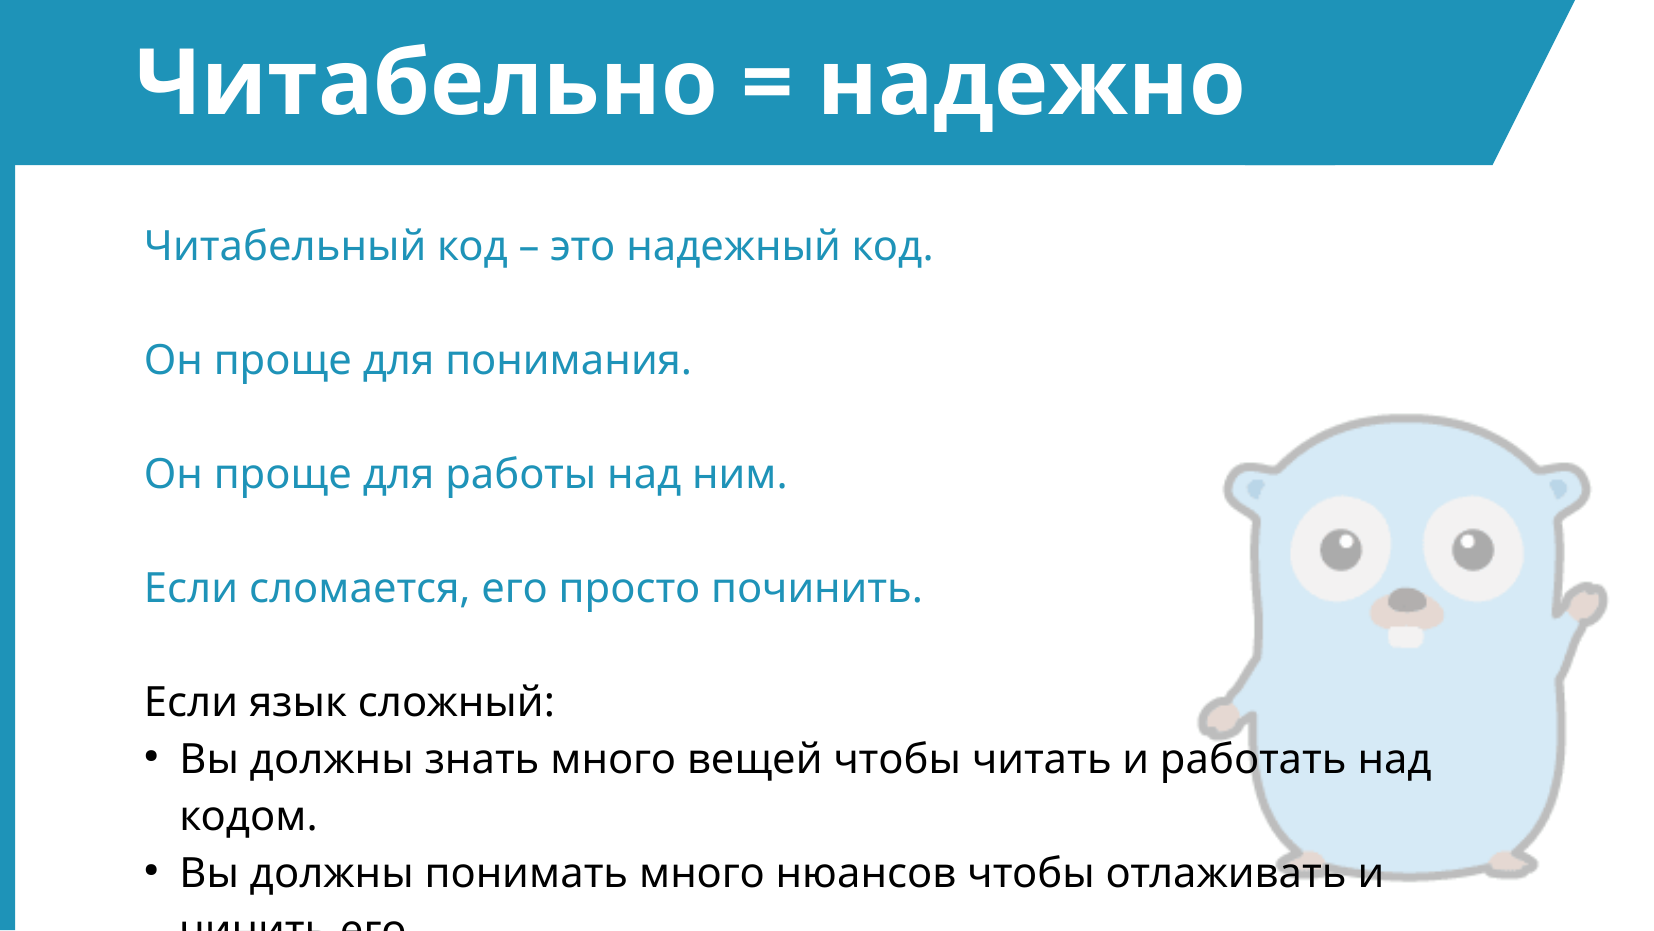

# Читабельно = надежно
Читабельный код – это надежный код.
Он проще для понимания.
Он проще для работы над ним.
Если сломается, его просто починить.
Если язык сложный:
Вы должны знать много вещей чтобы читать и работать над кодом.
Вы должны понимать много нюансов чтобы отлаживать и чинить его.